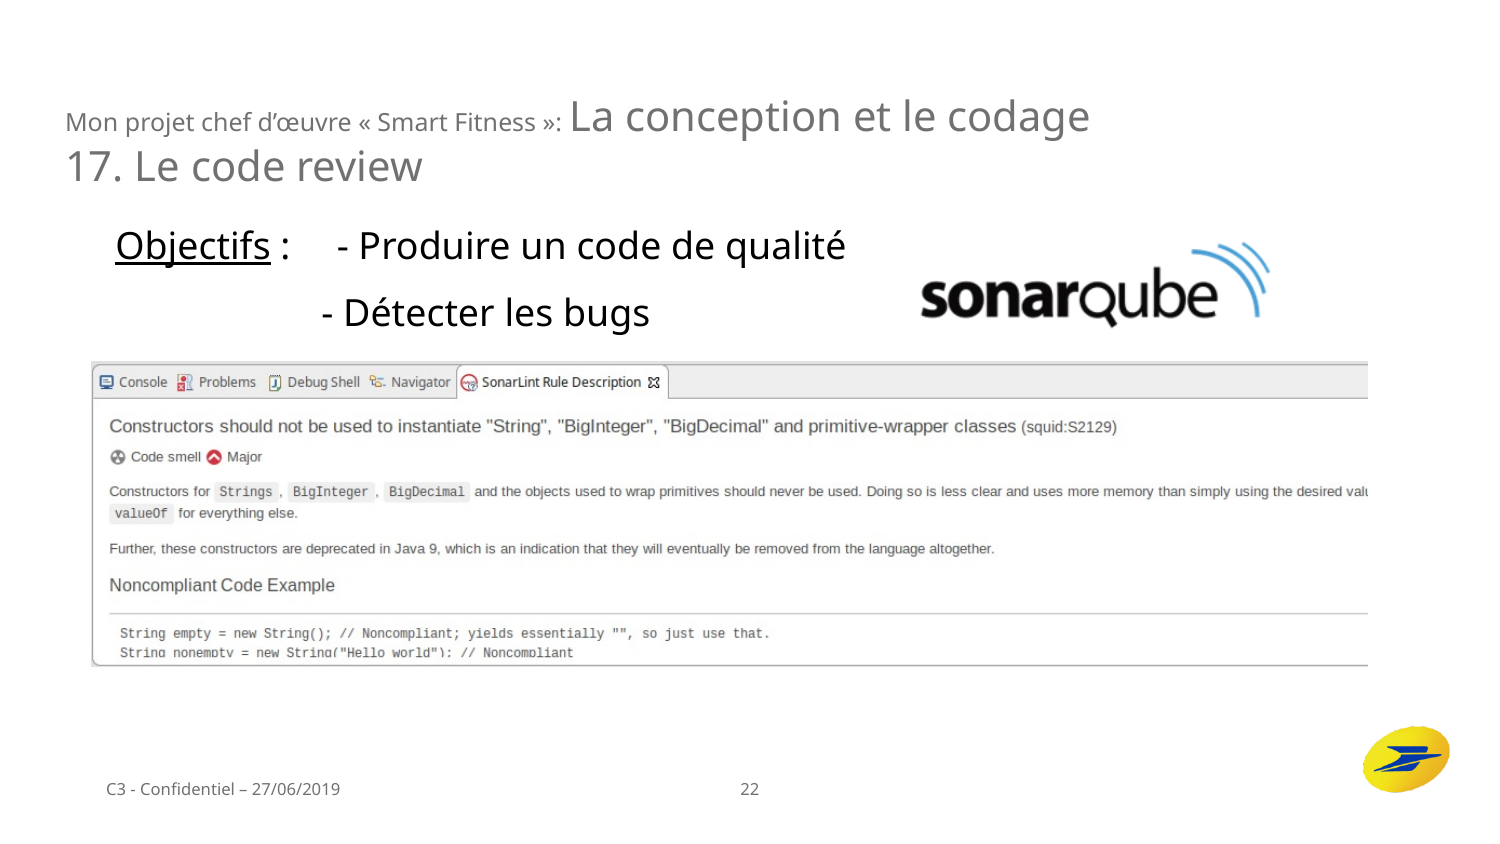

# Mon projet chef d’œuvre « Smart Fitness »: La conception et le codage 17. Le code review
Objectifs : 	- Produire un code de qualité
 		 - Détecter les bugs